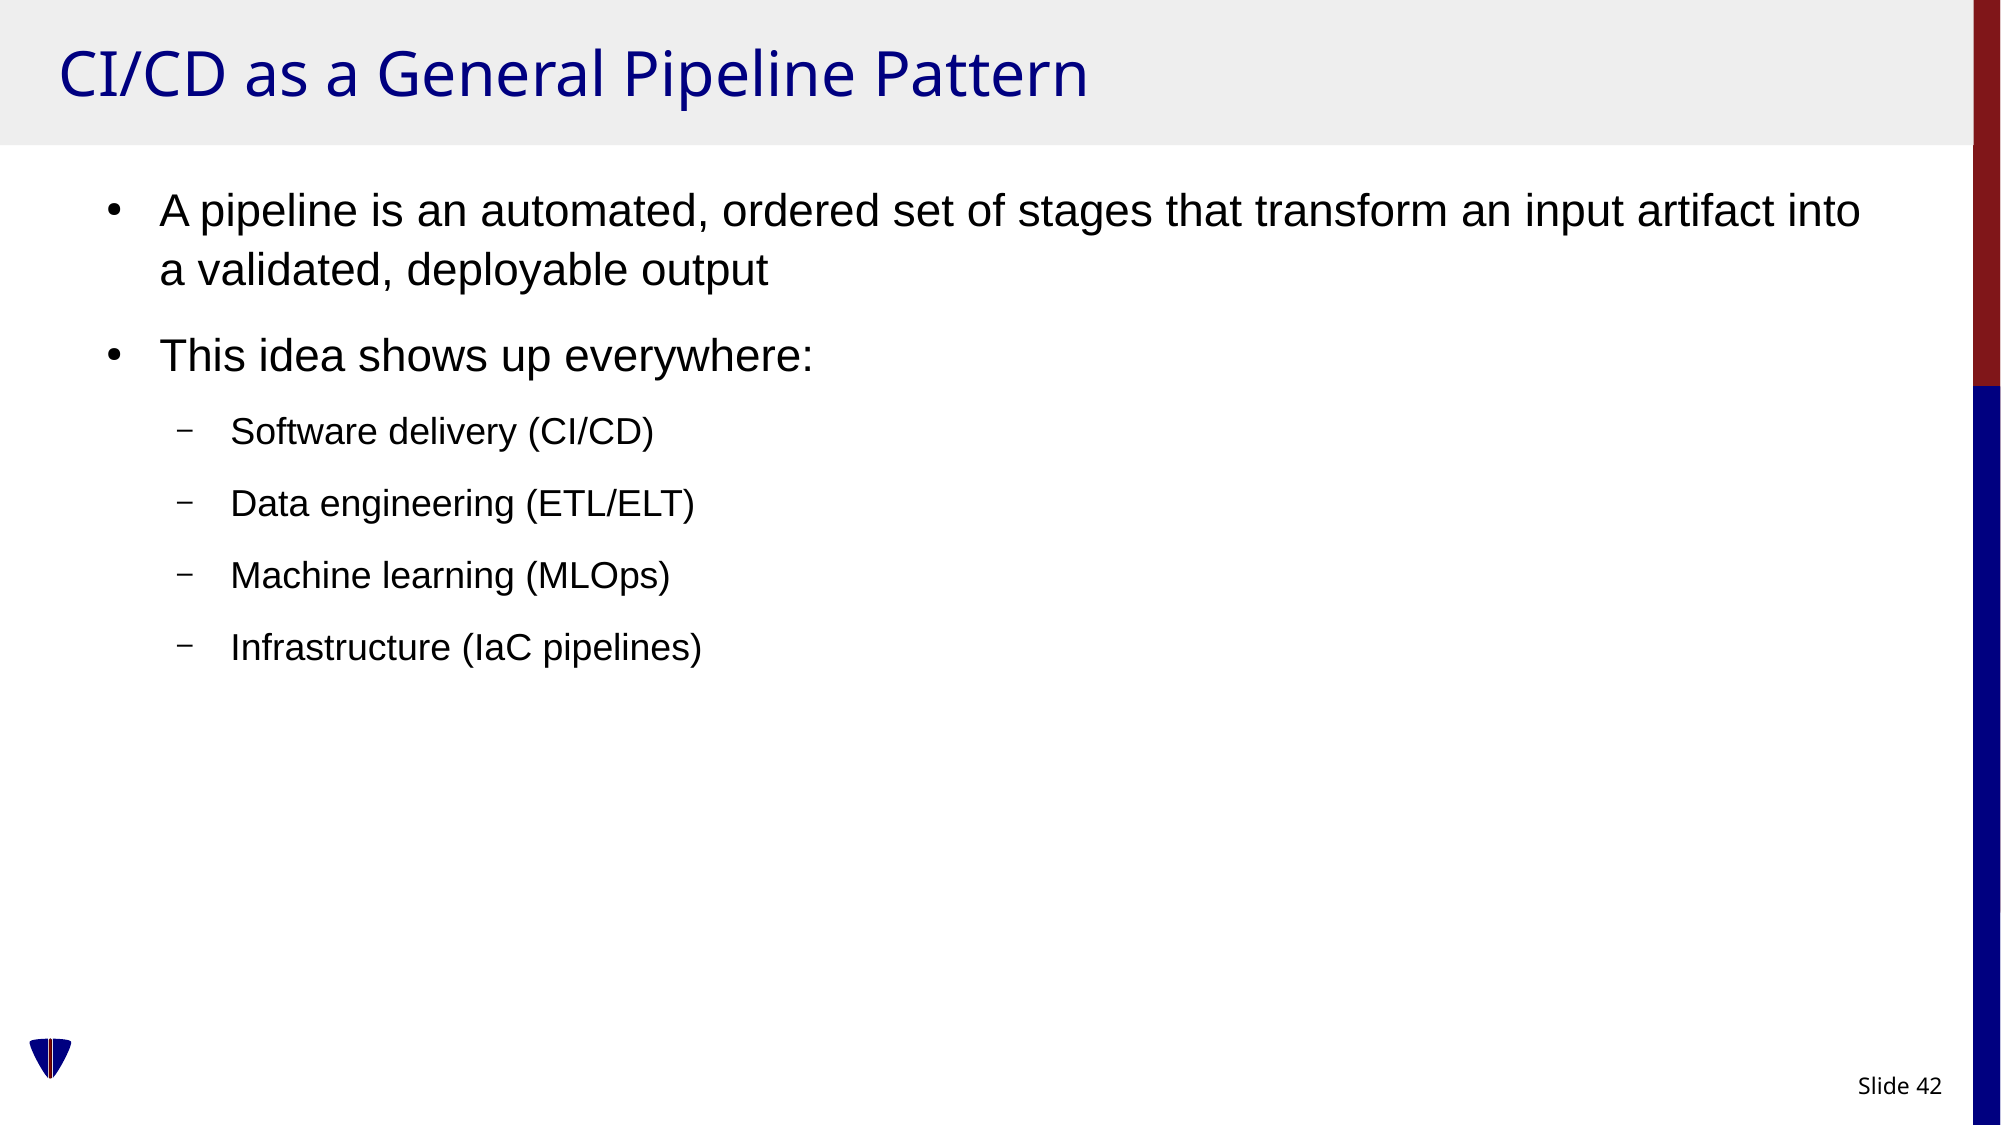

# CI/CD as a General Pipeline Pattern
A pipeline is an automated, ordered set of stages that transform an input artifact into a validated, deployable output
This idea shows up everywhere:
Software delivery (CI/CD)
Data engineering (ETL/ELT)
Machine learning (MLOps)
Infrastructure (IaC pipelines)